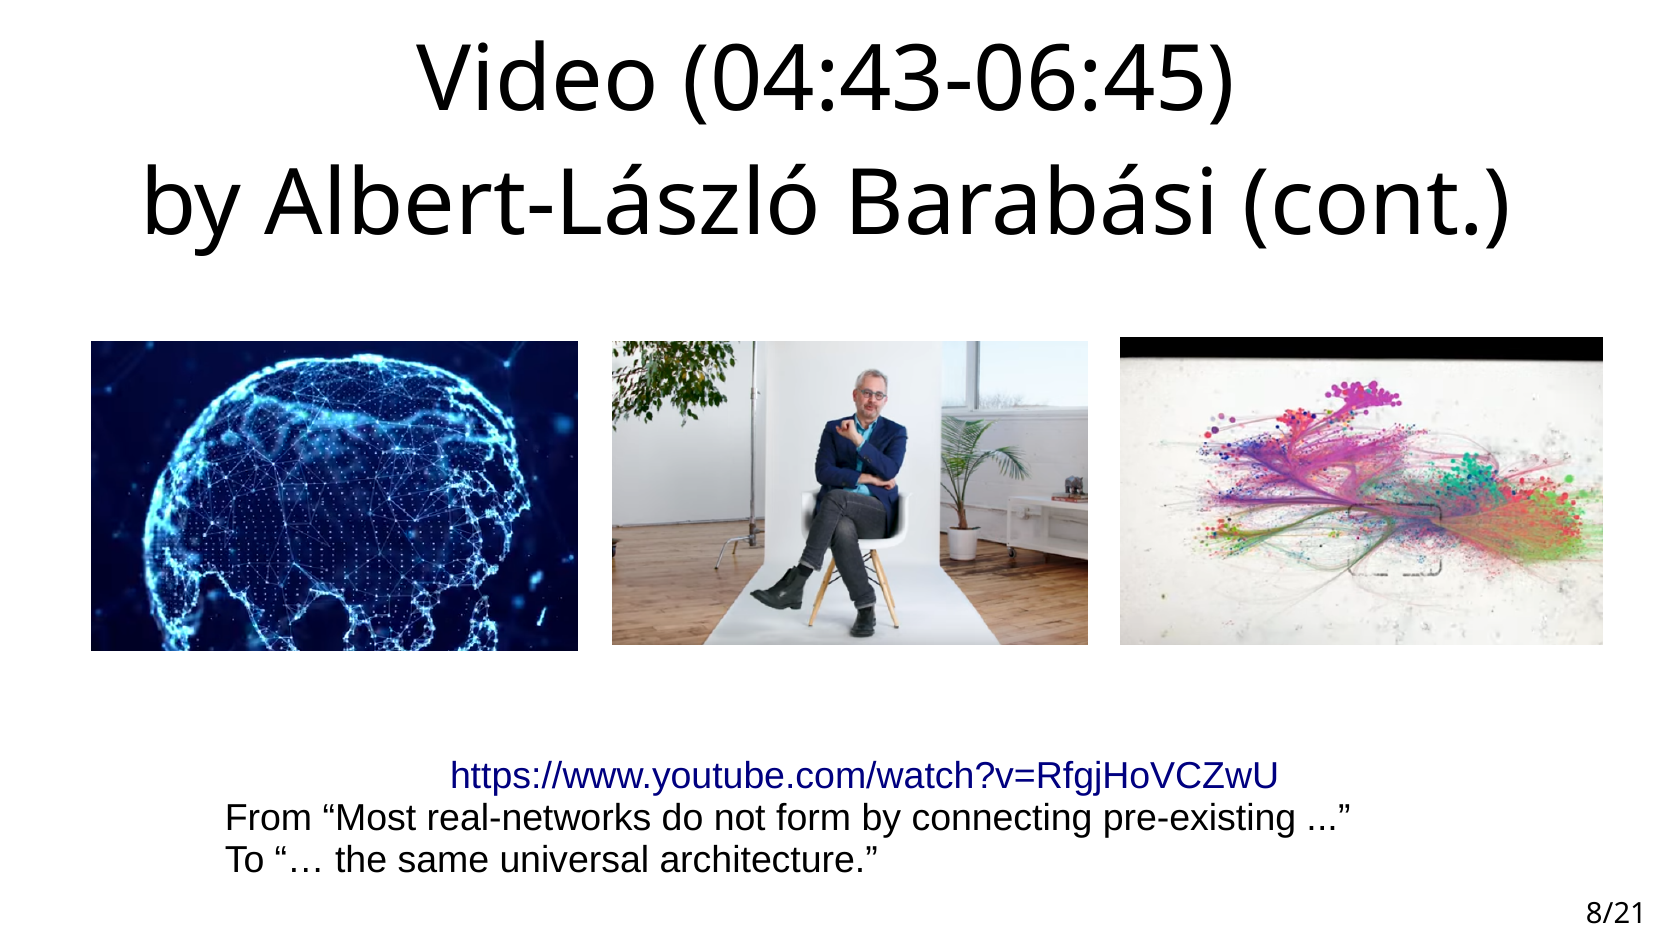

# Video (04:43-06:45) by Albert-László Barabási (cont.)
https://www.youtube.com/watch?v=RfgjHoVCZwU
From “Most real-networks do not form by connecting pre-existing ...”
To “… the same universal architecture.”
8